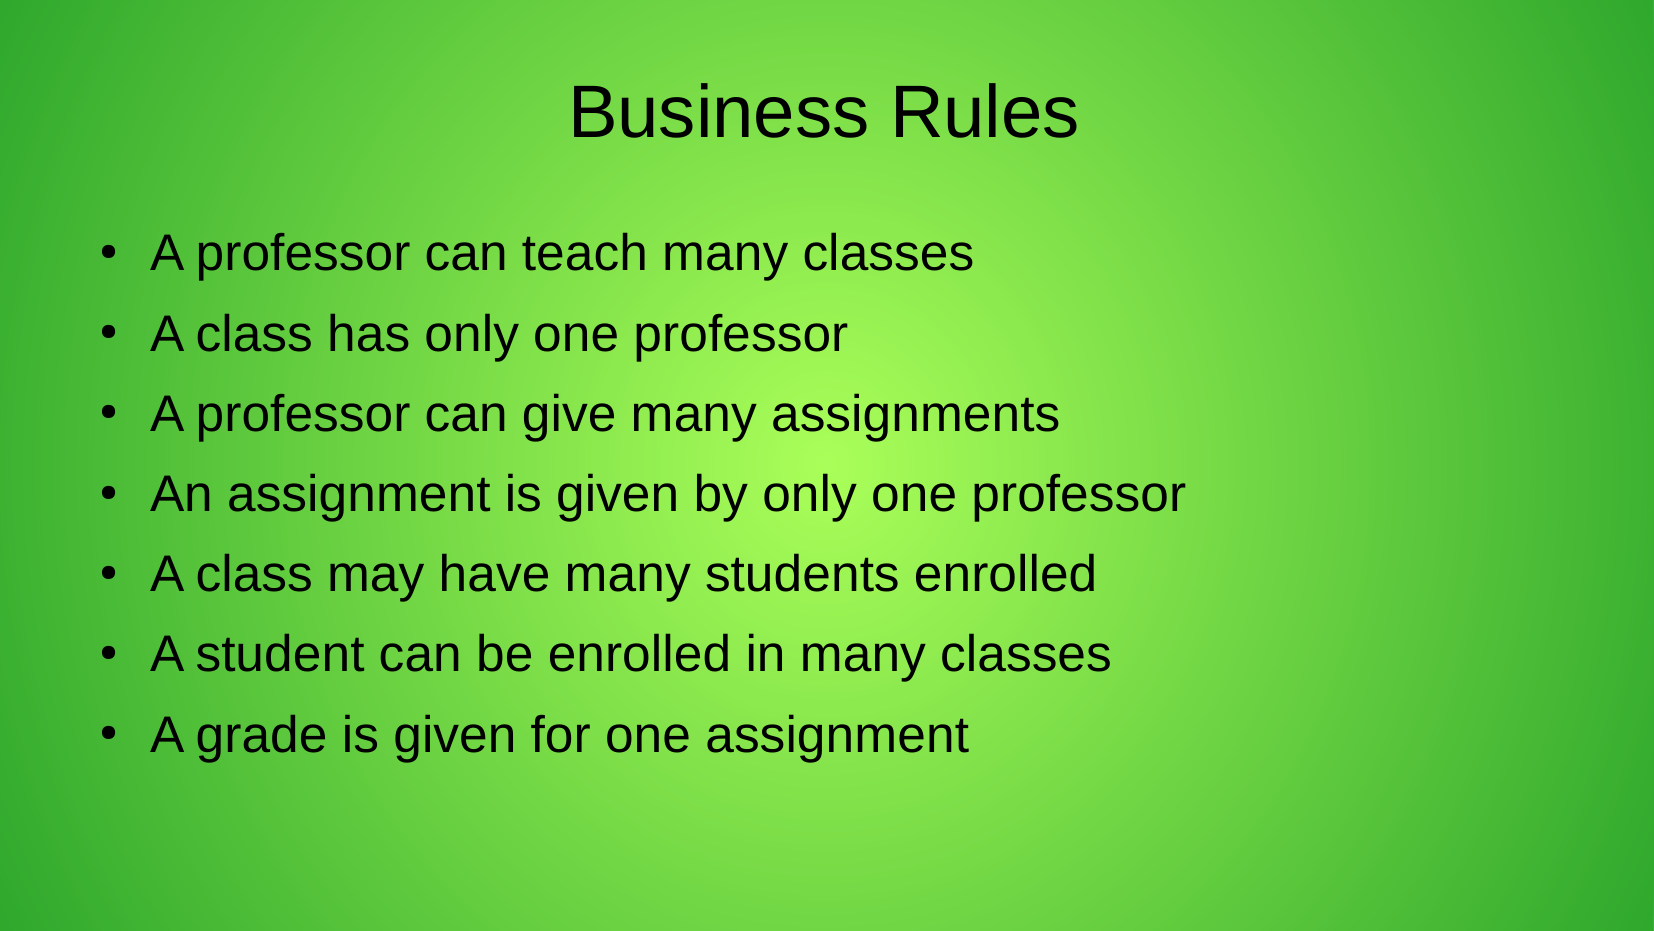

# Business Rules
A professor can teach many classes
A class has only one professor
A professor can give many assignments
An assignment is given by only one professor
A class may have many students enrolled
A student can be enrolled in many classes
A grade is given for one assignment